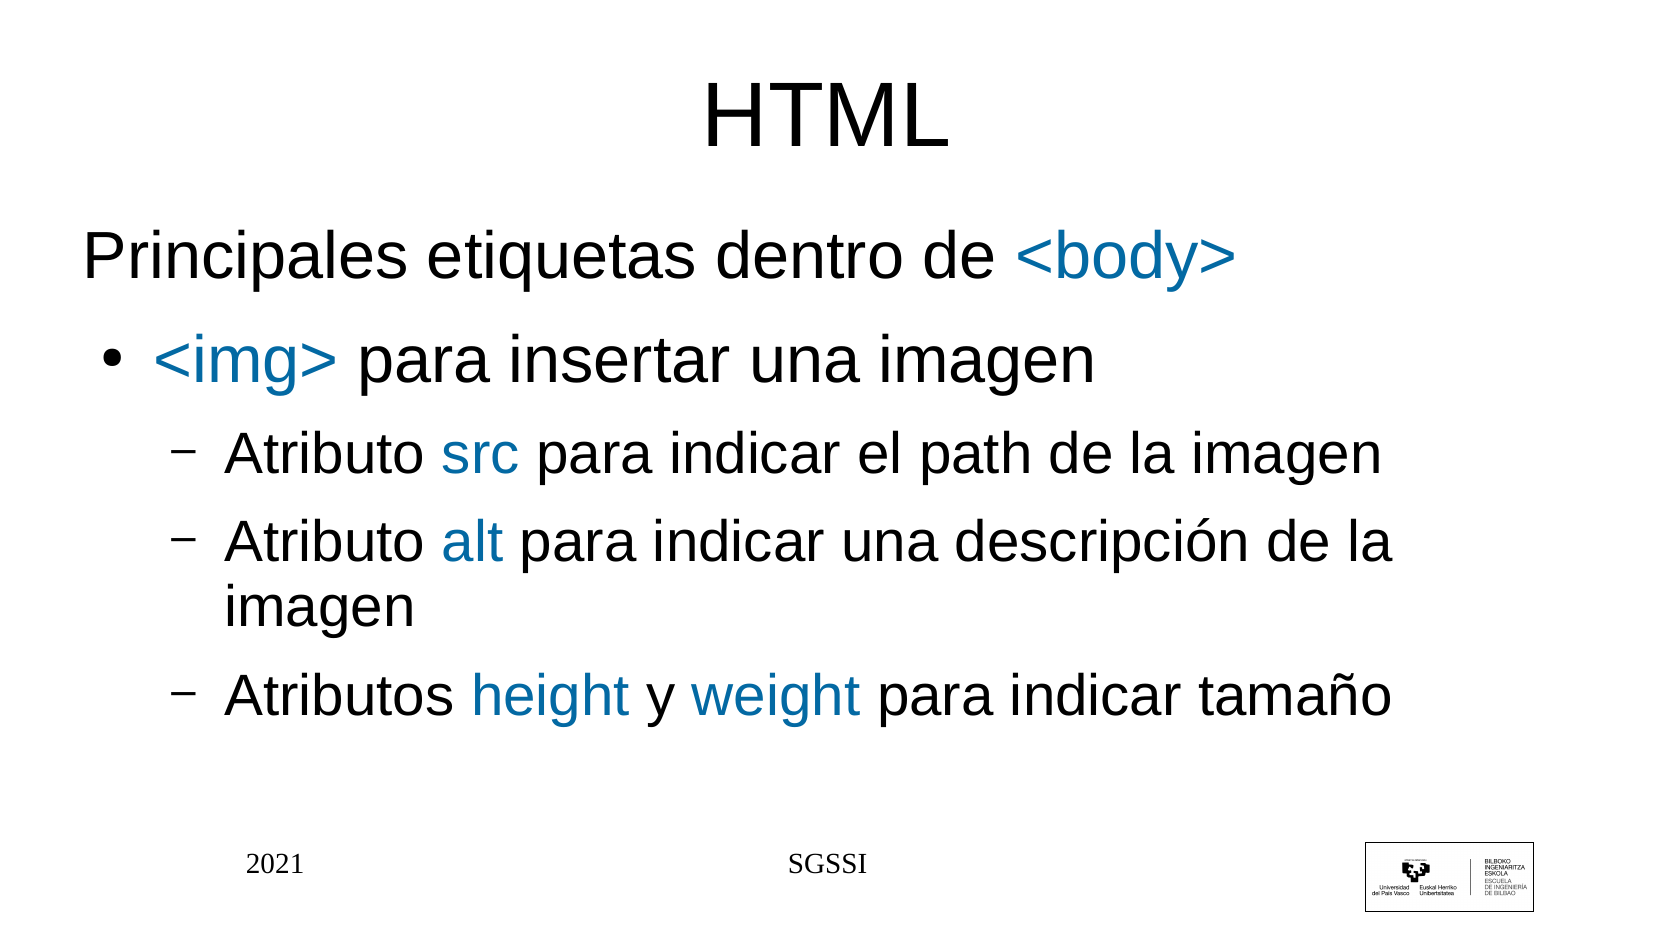

# HTML
Principales etiquetas dentro de <body>
<img> para insertar una imagen
Atributo src para indicar el path de la imagen
Atributo alt para indicar una descripción de la imagen
Atributos height y weight para indicar tamaño